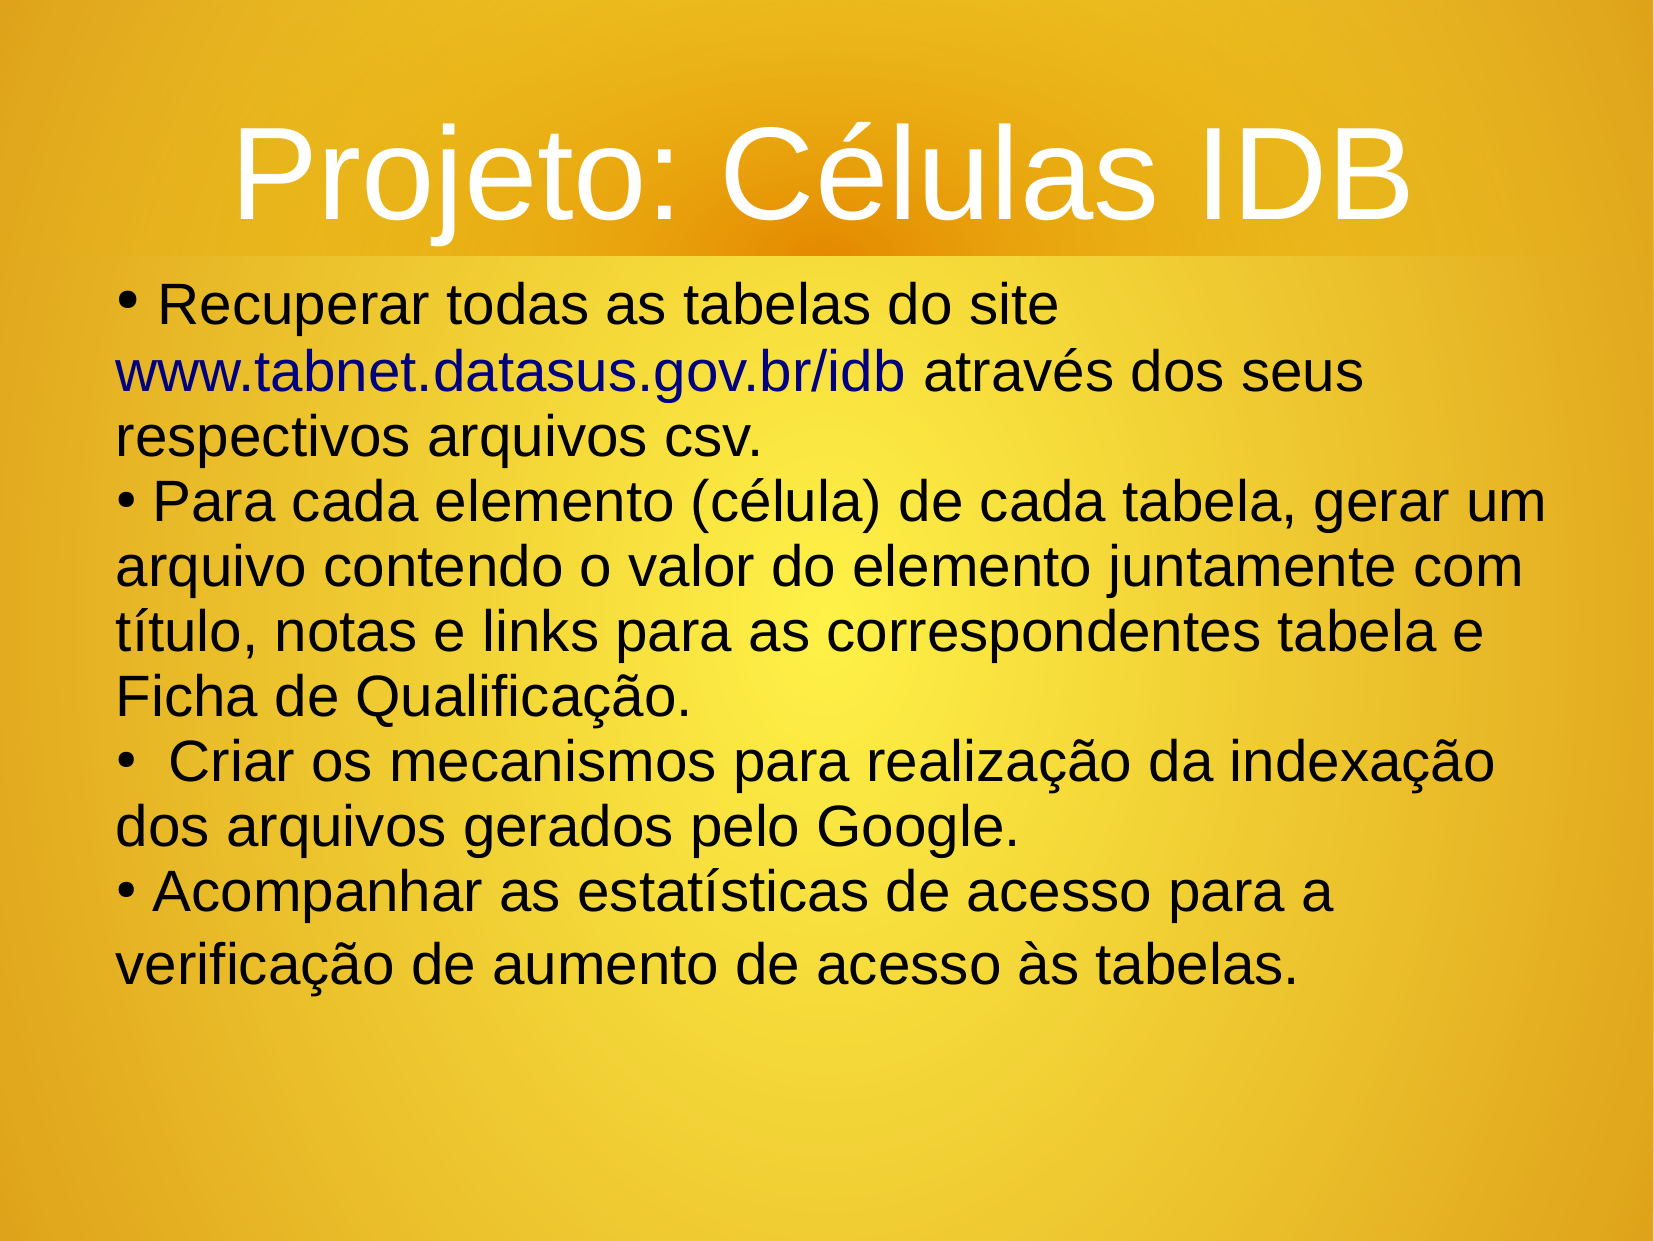

# Projeto: Células IDB
 Recuperar todas as tabelas do site www.tabnet.datasus.gov.br/idb através dos seus respectivos arquivos csv.
 Para cada elemento (célula) de cada tabela, gerar um arquivo contendo o valor do elemento juntamente com título, notas e links para as correspondentes tabela e Ficha de Qualificação.
 Criar os mecanismos para realização da indexação dos arquivos gerados pelo Google.
 Acompanhar as estatísticas de acesso para a verificação de aumento de acesso às tabelas.